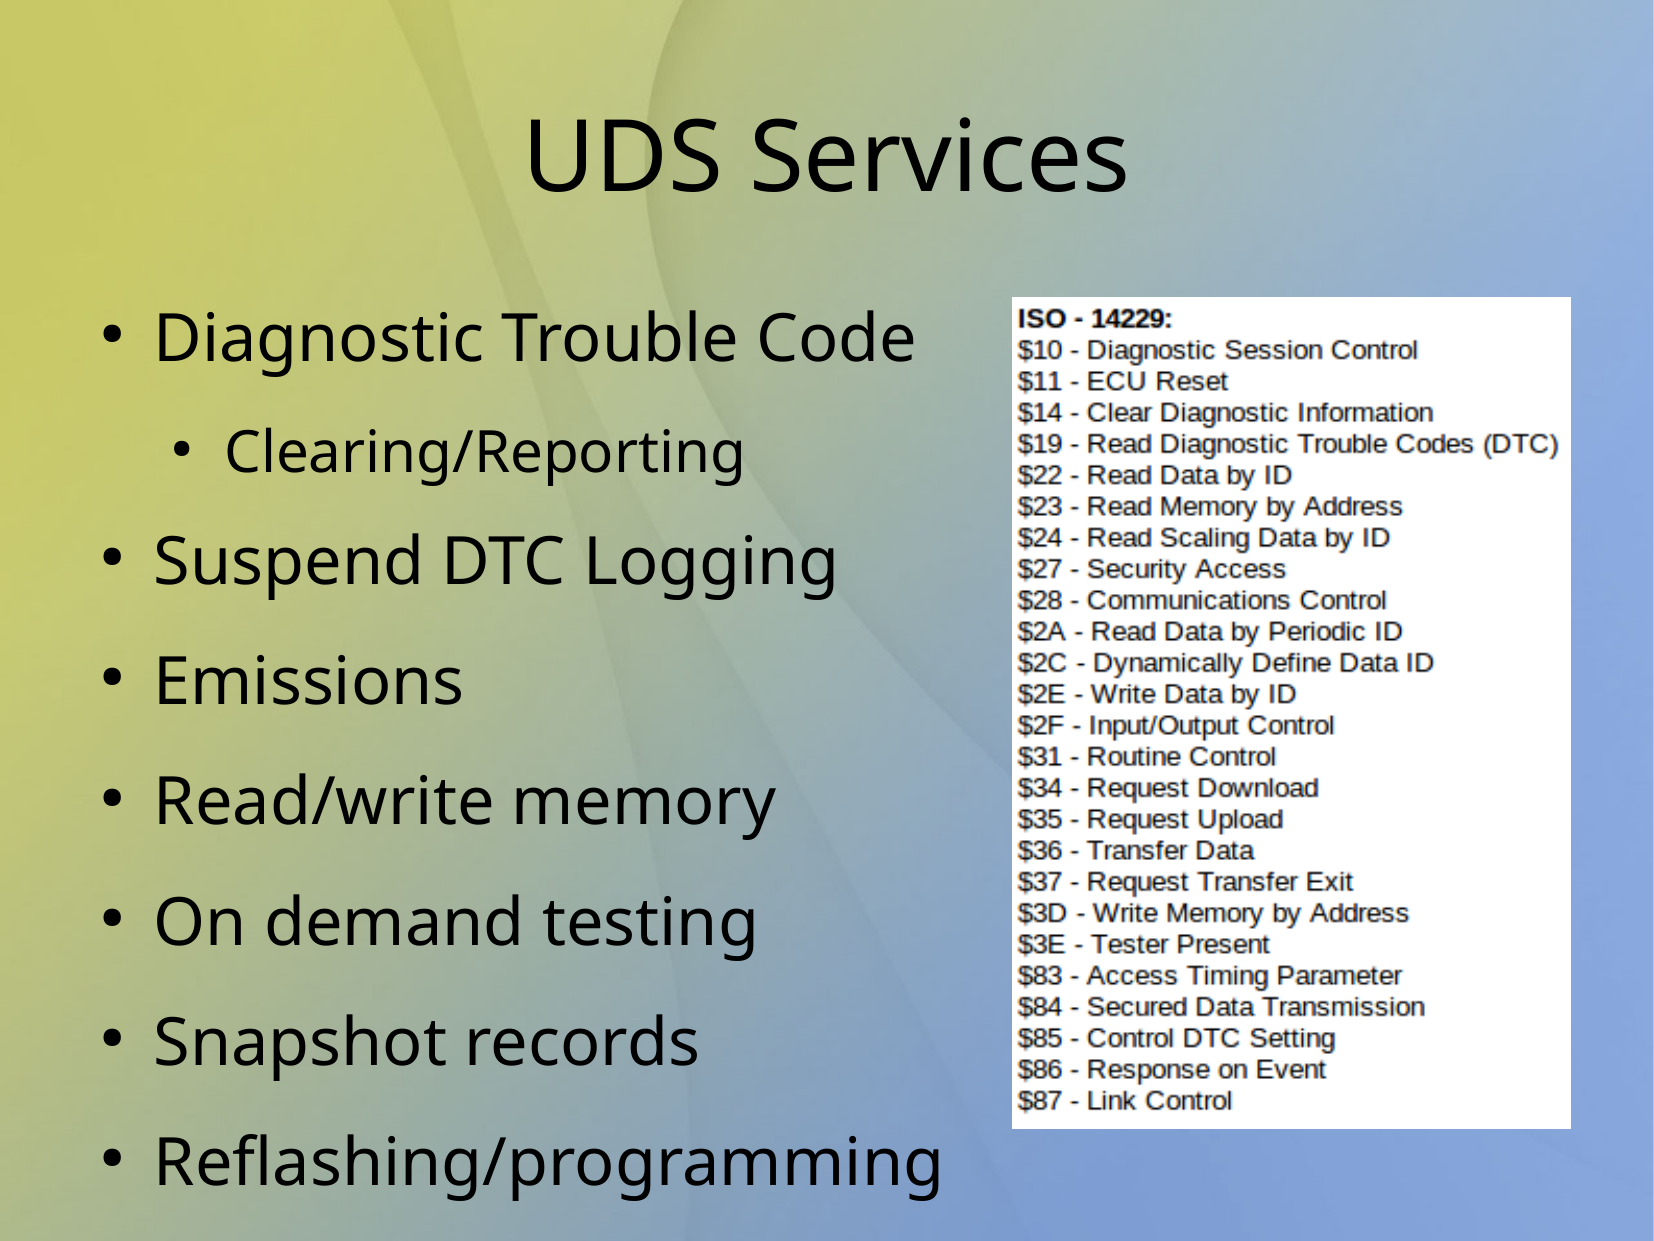

# UDS Services
Diagnostic Trouble Code
Clearing/Reporting
Suspend DTC Logging
Emissions
Read/write memory
On demand testing
Snapshot records
Reflashing/programming